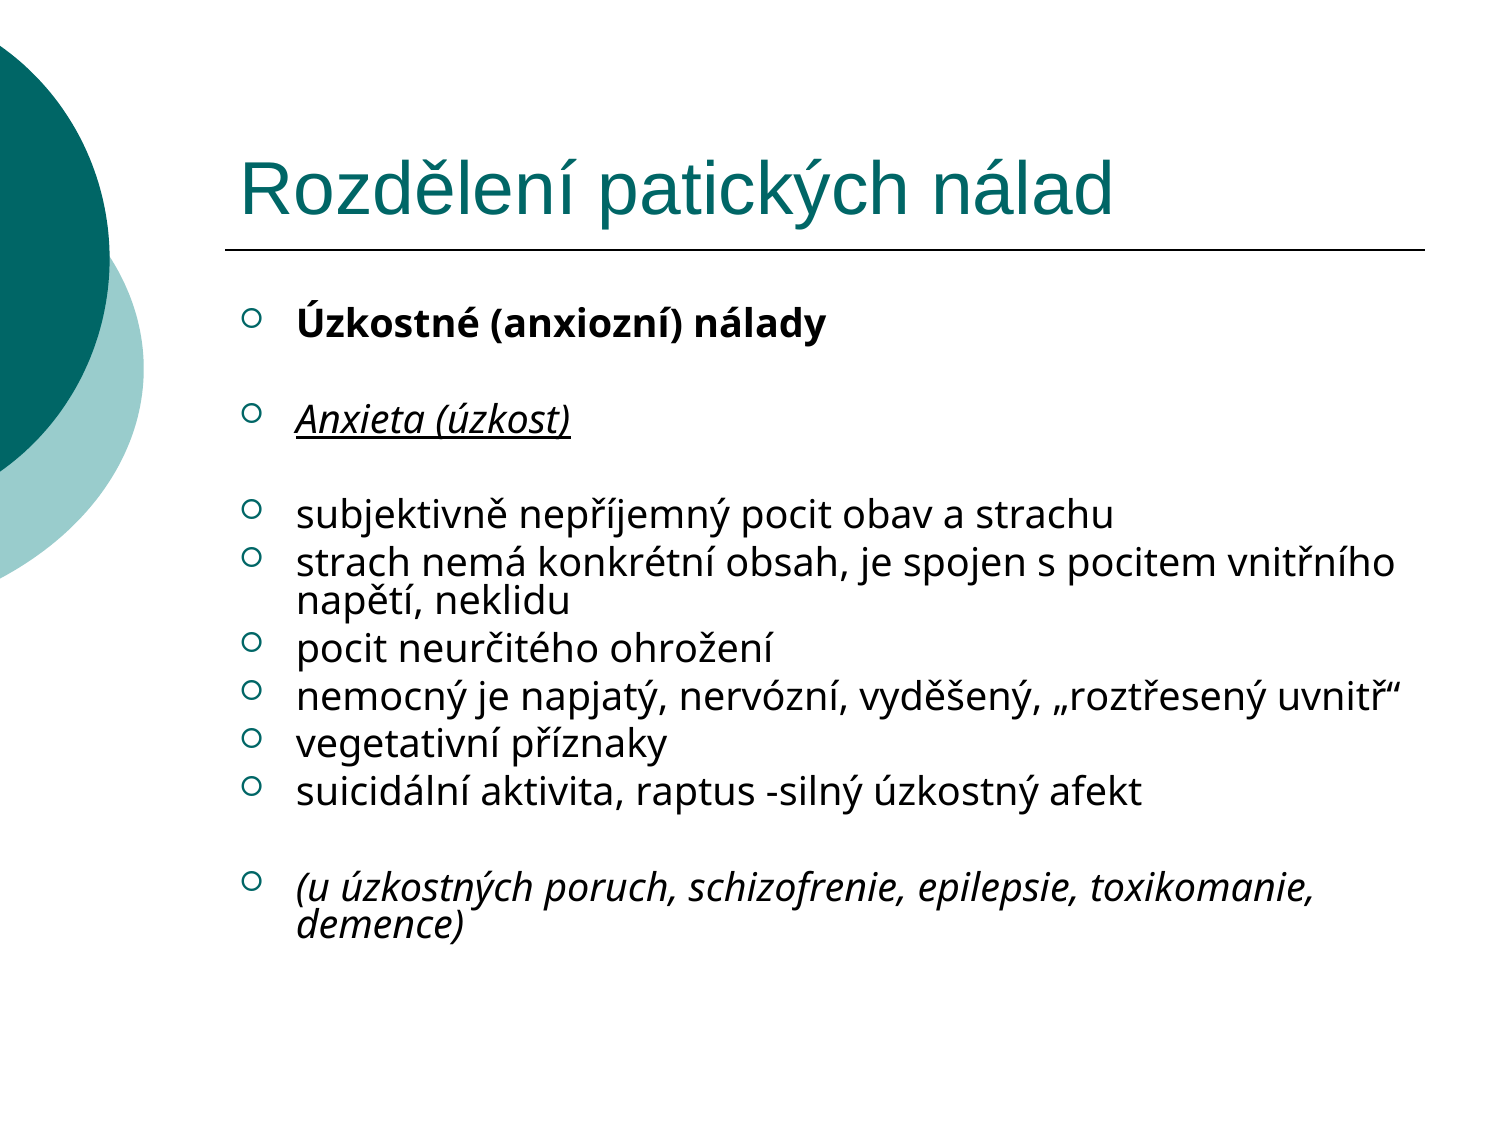

# Rozdělení patických nálad
Úzkostné (anxiozní) nálady
Anxieta (úzkost)
subjektivně nepříjemný pocit obav a strachu
strach nemá konkrétní obsah, je spojen s pocitem vnitřního napětí, neklidu
pocit neurčitého ohrožení
nemocný je napjatý, nervózní, vyděšený, „roztřesený uvnitř“
vegetativní příznaky
suicidální aktivita, raptus -silný úzkostný afekt
(u úzkostných poruch, schizofrenie, epilepsie, toxikomanie, demence)